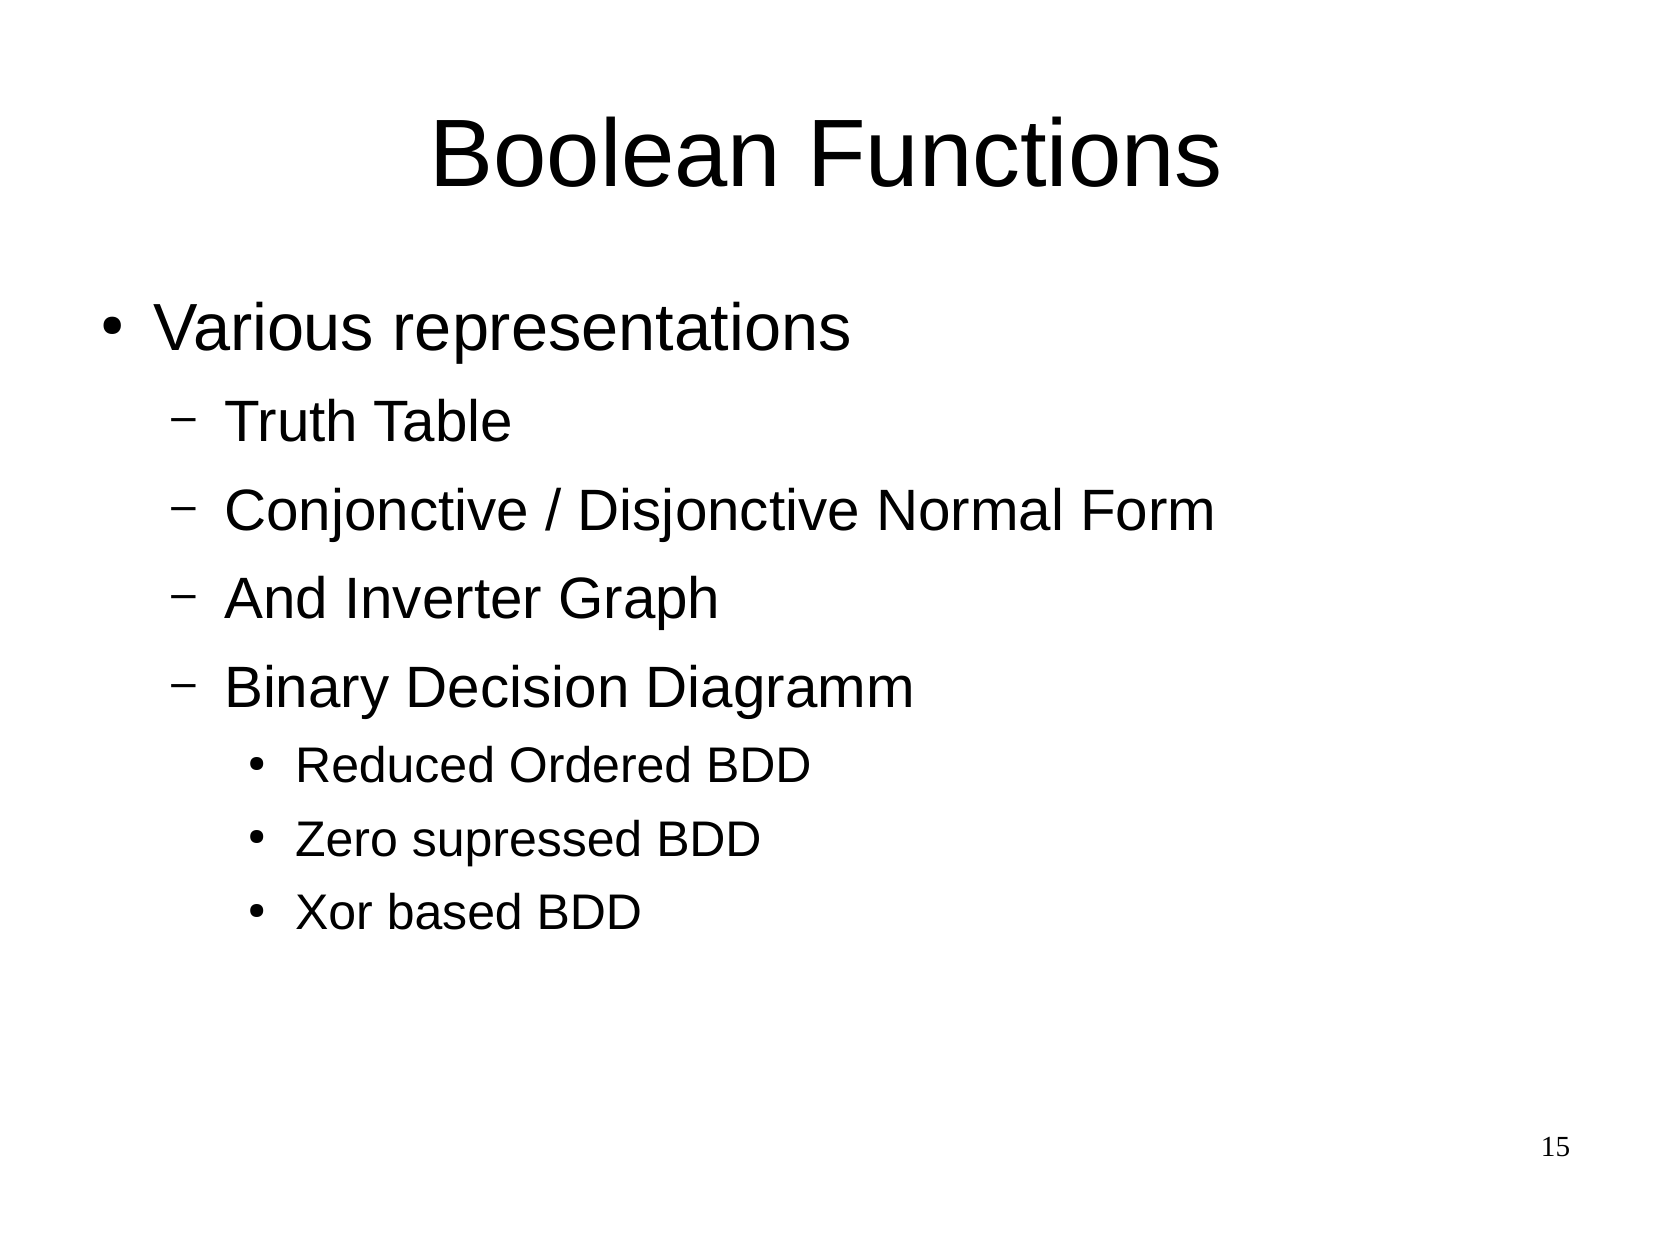

# Boolean Functions
Various representations
Truth Table
Conjonctive / Disjonctive Normal Form
And Inverter Graph
Binary Decision Diagramm
Reduced Ordered BDD
Zero supressed BDD
Xor based BDD
15